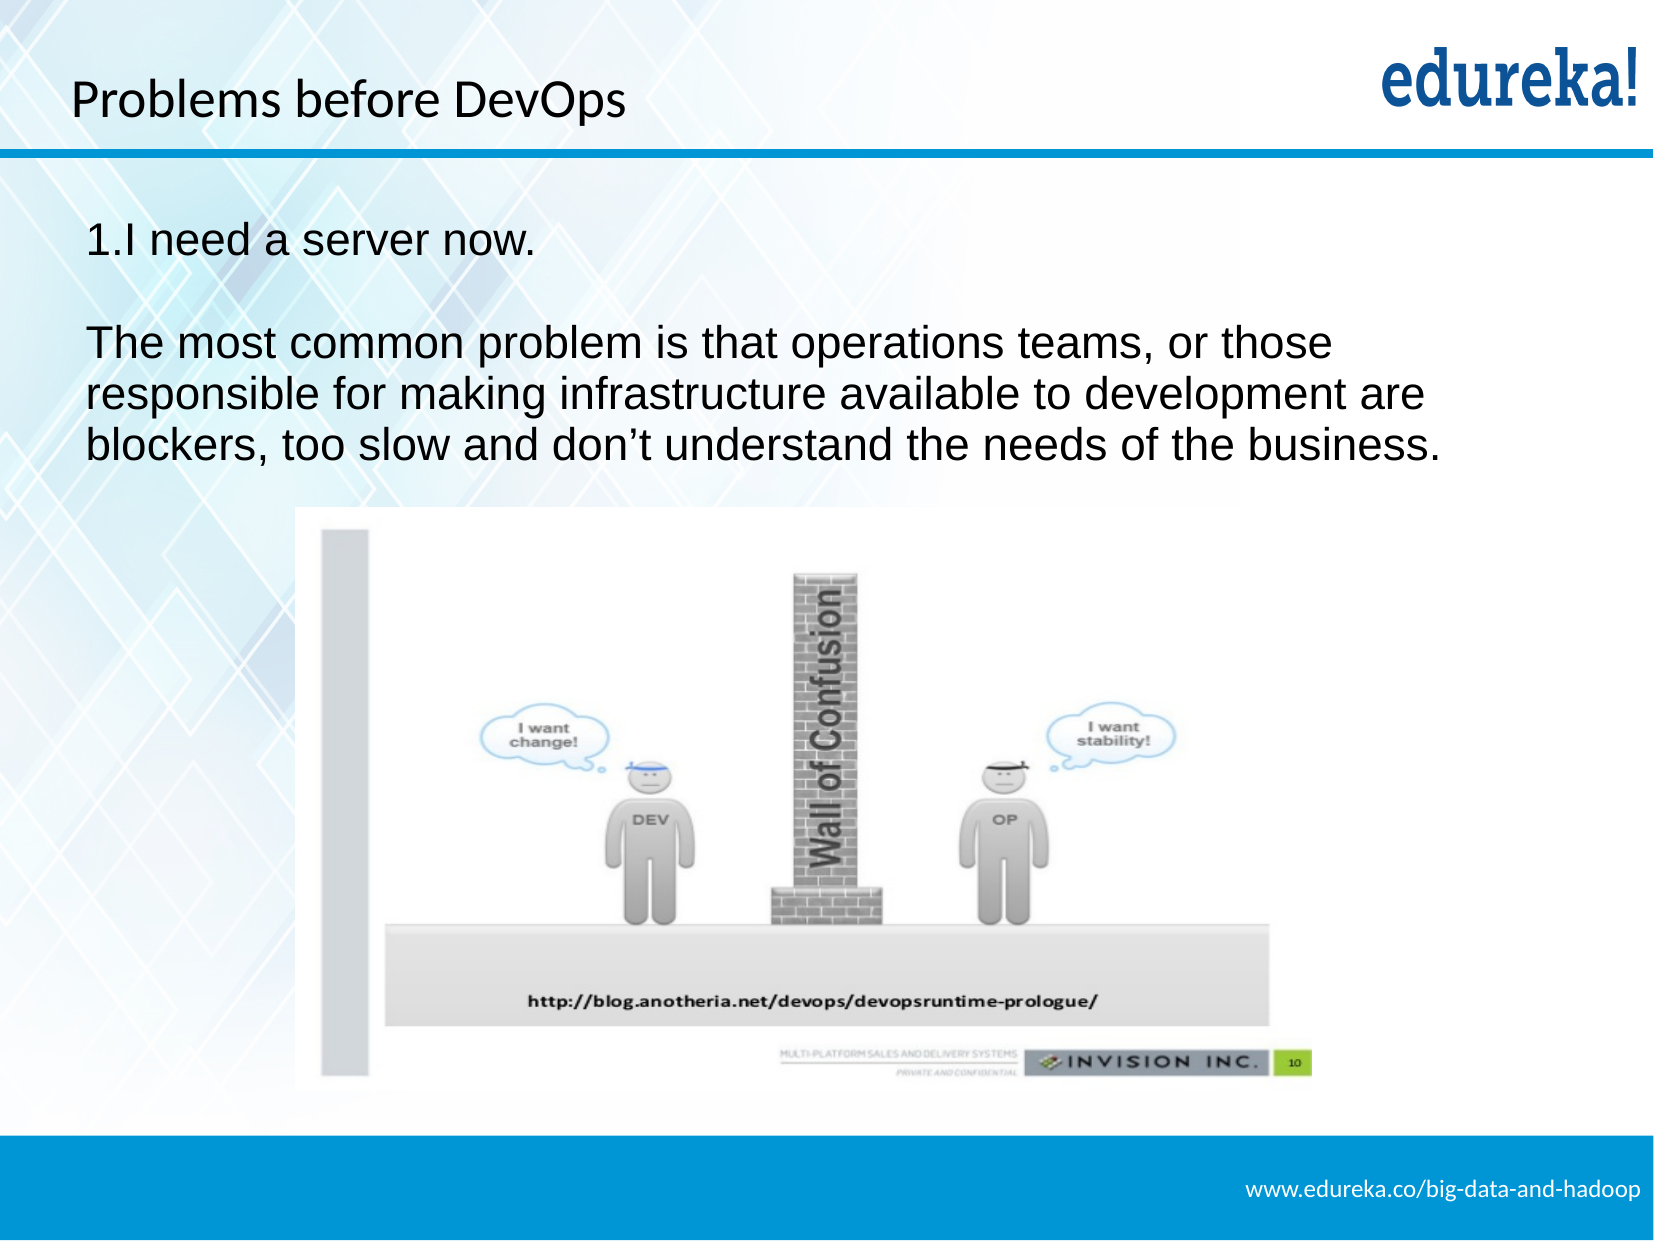

# Problems before DevOps
1.I need a server now.
The most common problem is that operations teams, or those responsible for making infrastructure available to development are blockers, too slow and don’t understand the needs of the business.